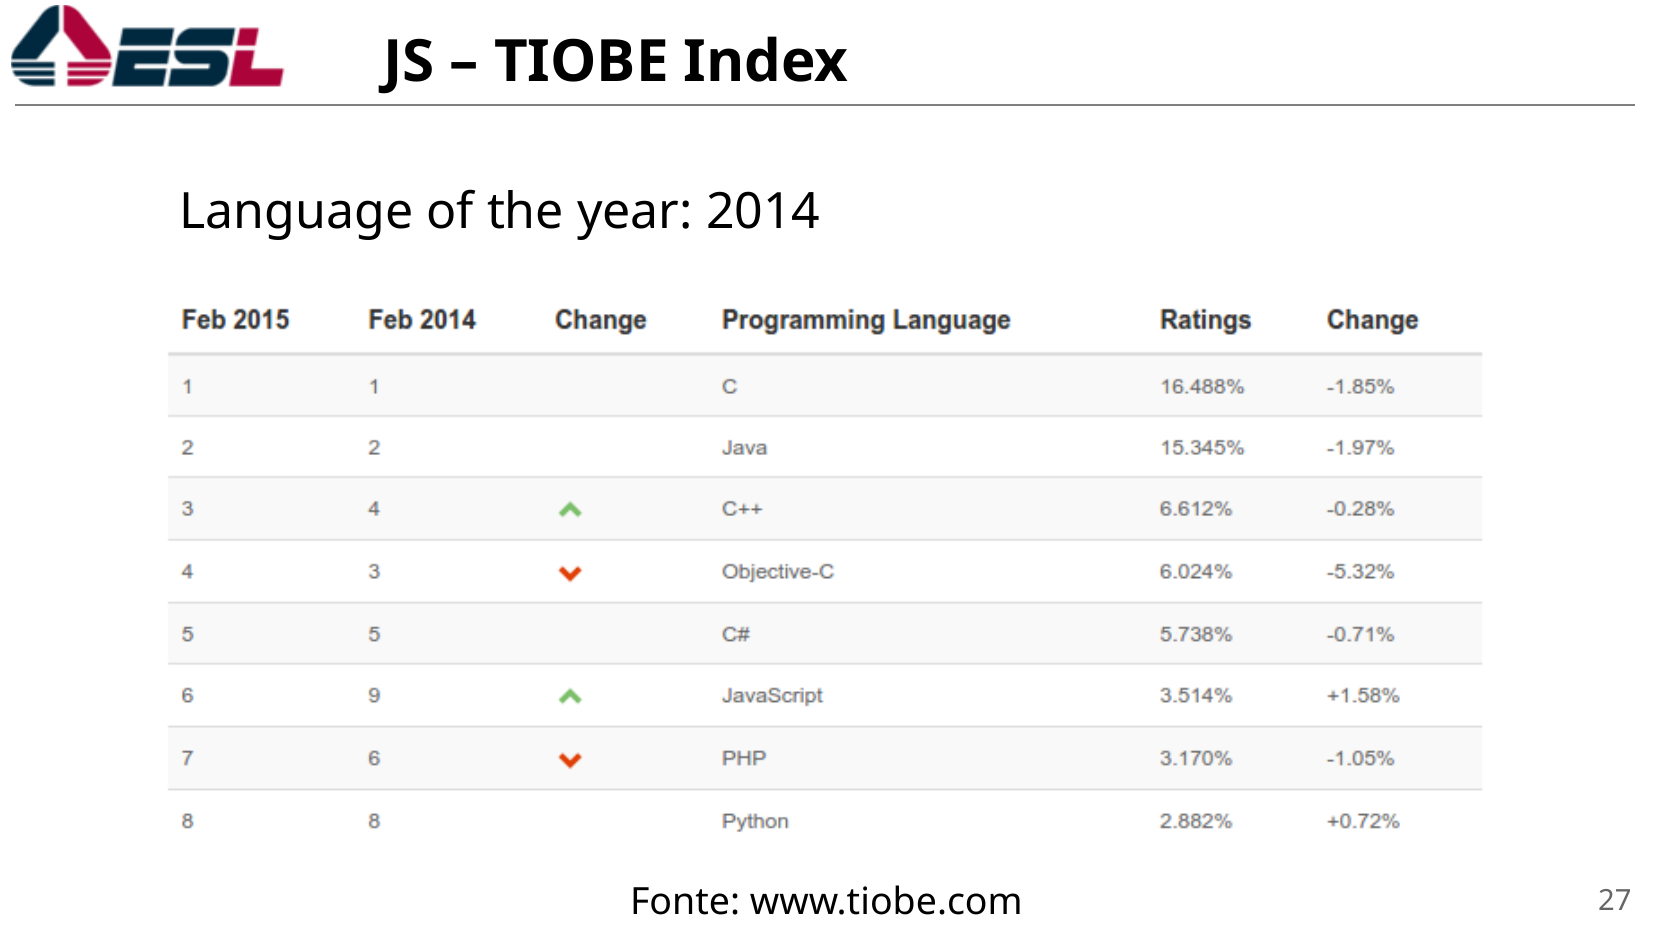

# JS – TIOBE Index
Language of the year: 2014
Fonte: www.tiobe.com